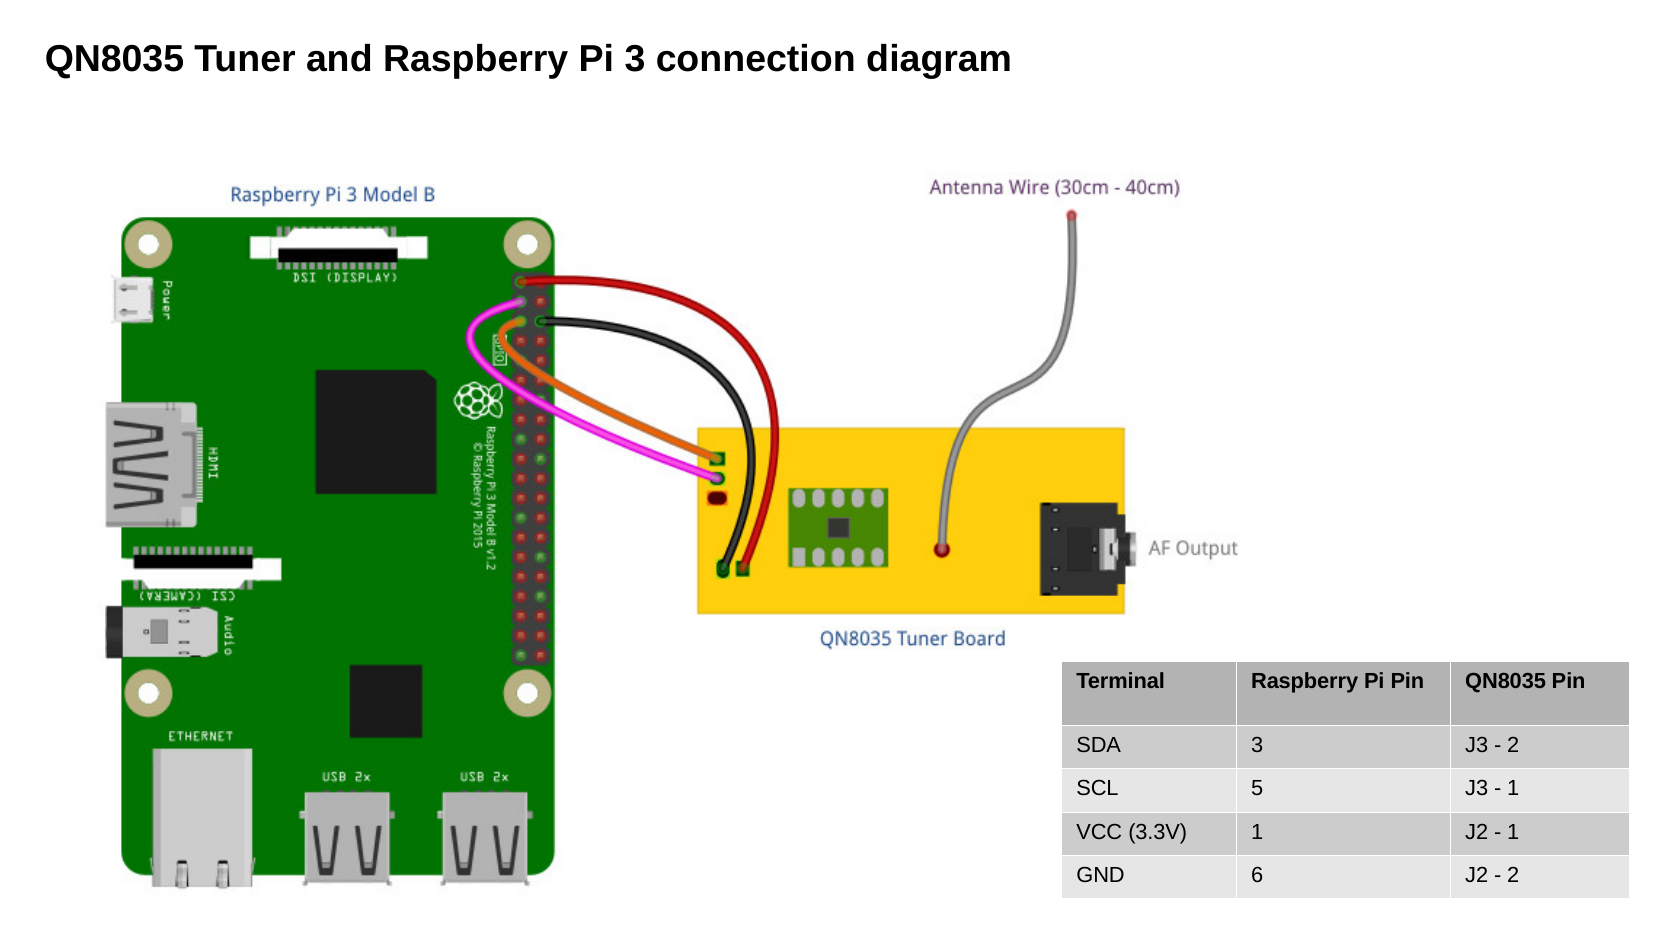

QN8035 Tuner and Raspberry Pi 3 connection diagram
| Terminal | Raspberry Pi Pin | QN8035 Pin |
| --- | --- | --- |
| SDA | 3 | J3 - 2 |
| SCL | 5 | J3 - 1 |
| VCC (3.3V) | 1 | J2 - 1 |
| GND | 6 | J2 - 2 |